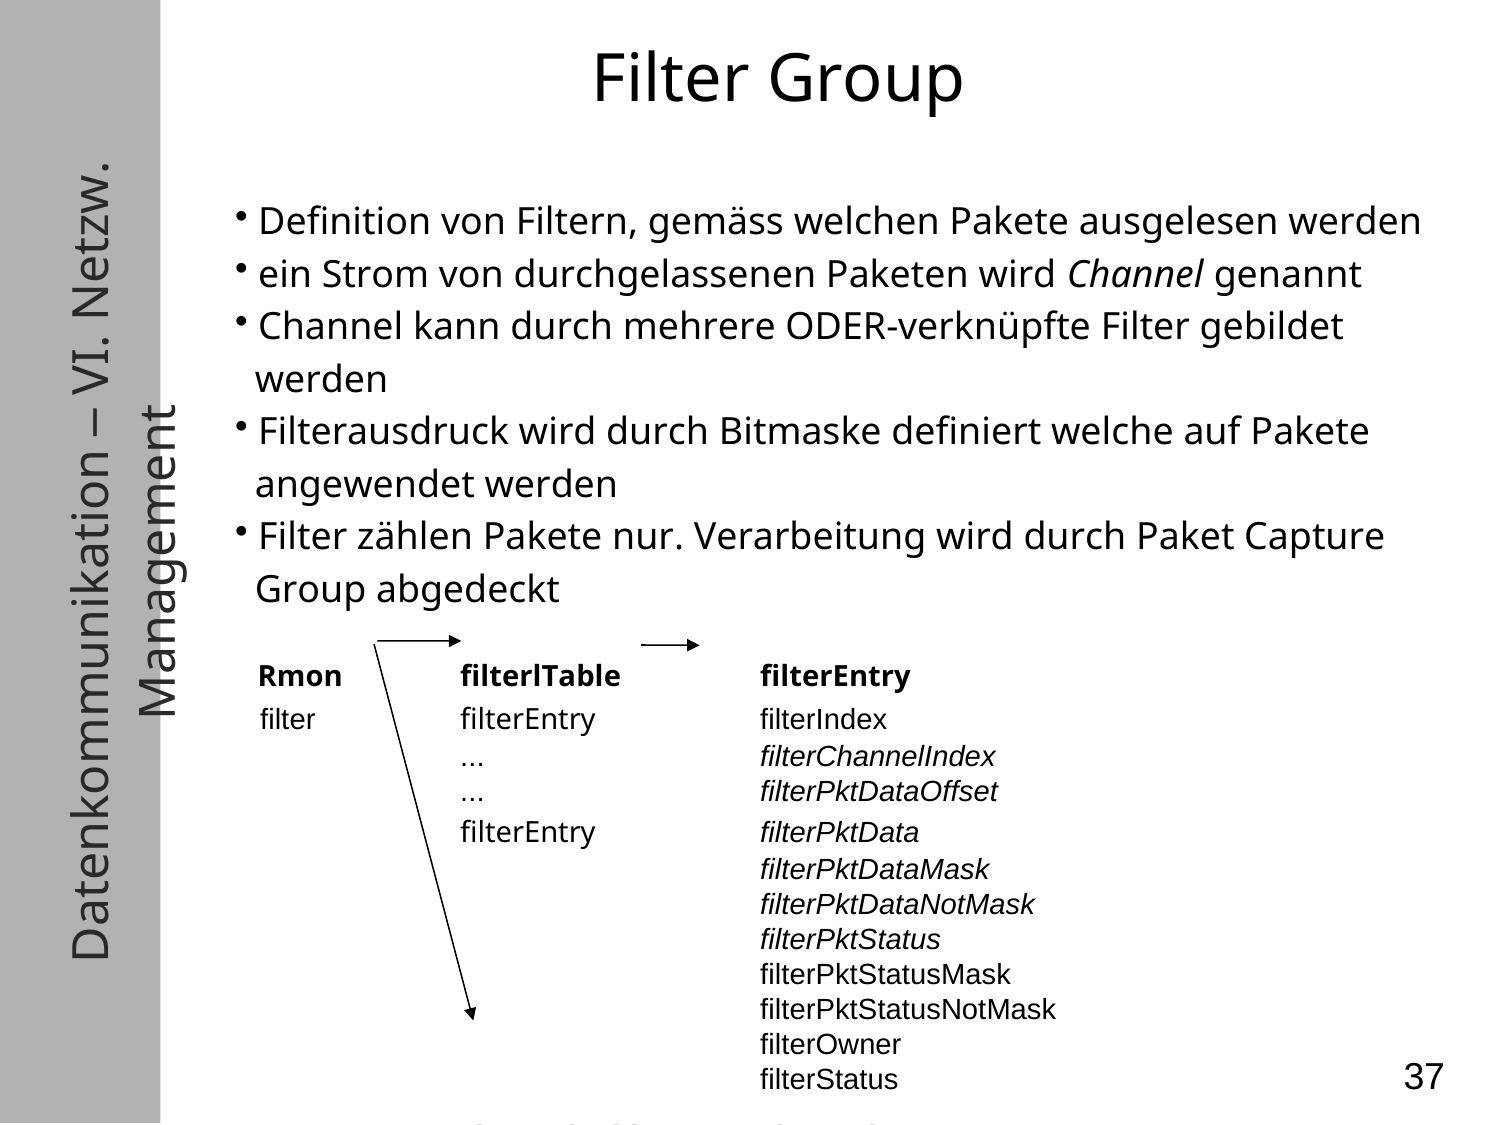

Filter Group
 Definition von Filtern, gemäss welchen Pakete ausgelesen werden
 ein Strom von durchgelassenen Paketen wird Channel genannt
 Channel kann durch mehrere ODER-verknüpfte Filter gebildet
 werden
 Filterausdruck wird durch Bitmaske definiert welche auf Pakete
 angewendet werden
 Filter zählen Pakete nur. Verarbeitung wird durch Paket Capture
 Group abgedeckt
 Rmon		filterlTable		filterEntry
 filter		filterEntry			filterIndex
			...				filterChannelIndex
			...				filterPktDataOffset
			filterEntry			filterPktData
							filterPktDataMask
							filterPktDataNotMask
							filterPktStatus
							filterPktStatusMask
							filterPktStatusNotMask
							filterOwner
							filterStatus
			channelTable		channelEntry
			...
Datenkommunikation – VI. Netzw. Management